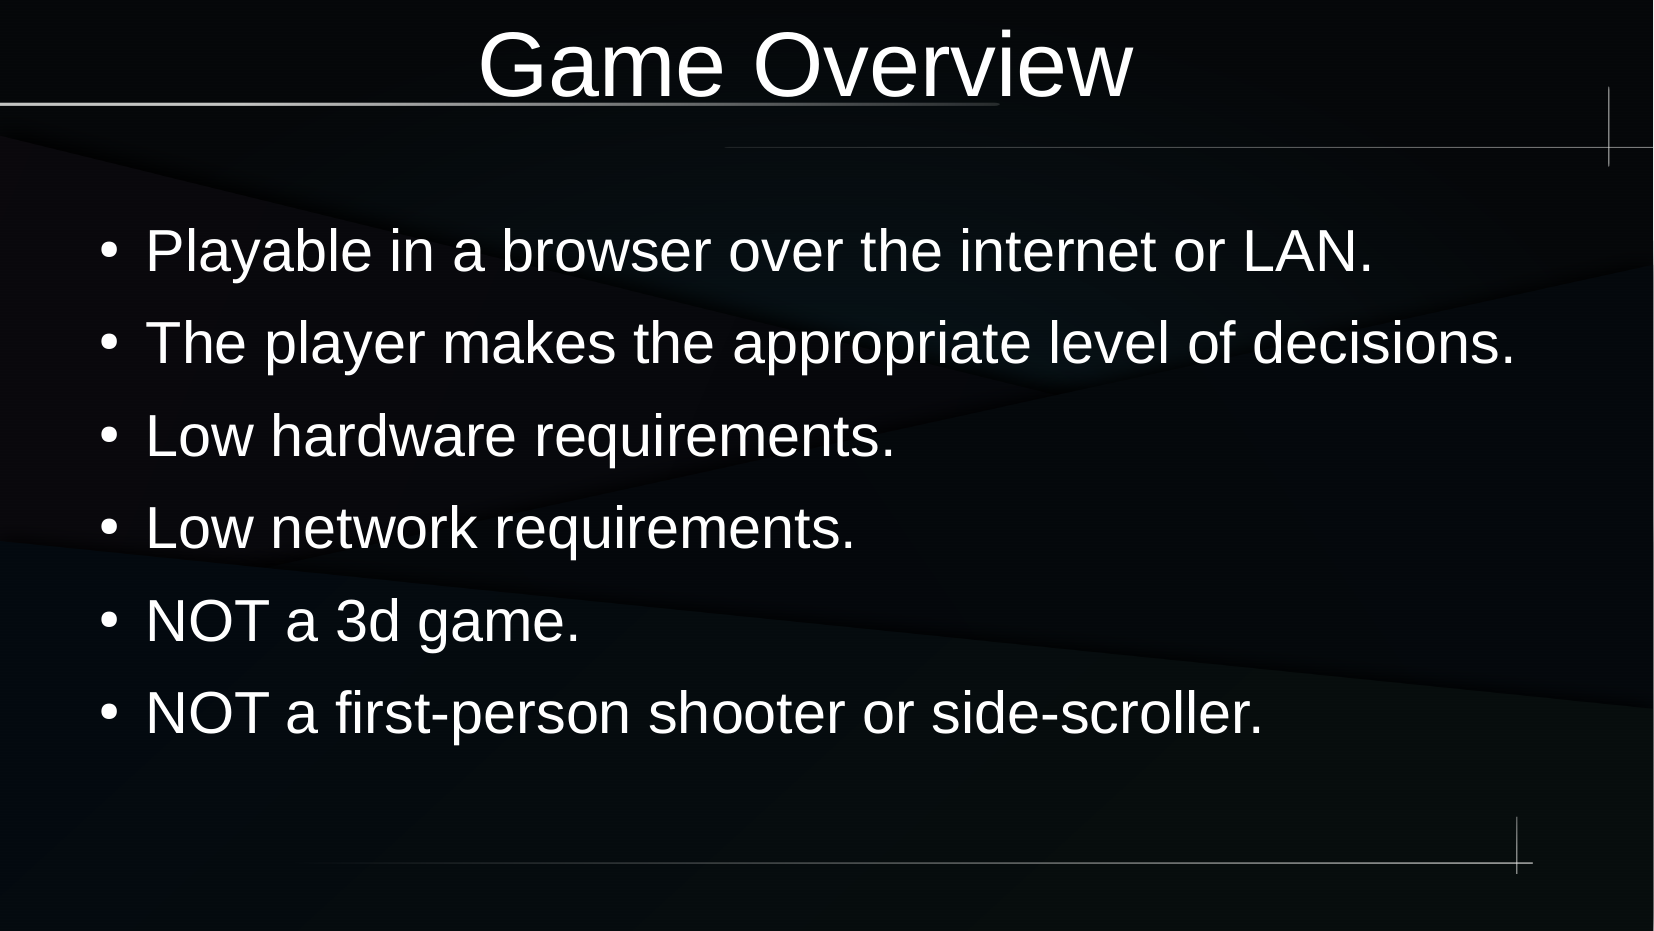

# Game Overview
Playable in a browser over the internet or LAN.
The player makes the appropriate level of decisions.
Low hardware requirements.
Low network requirements.
NOT a 3d game.
NOT a first-person shooter or side-scroller.